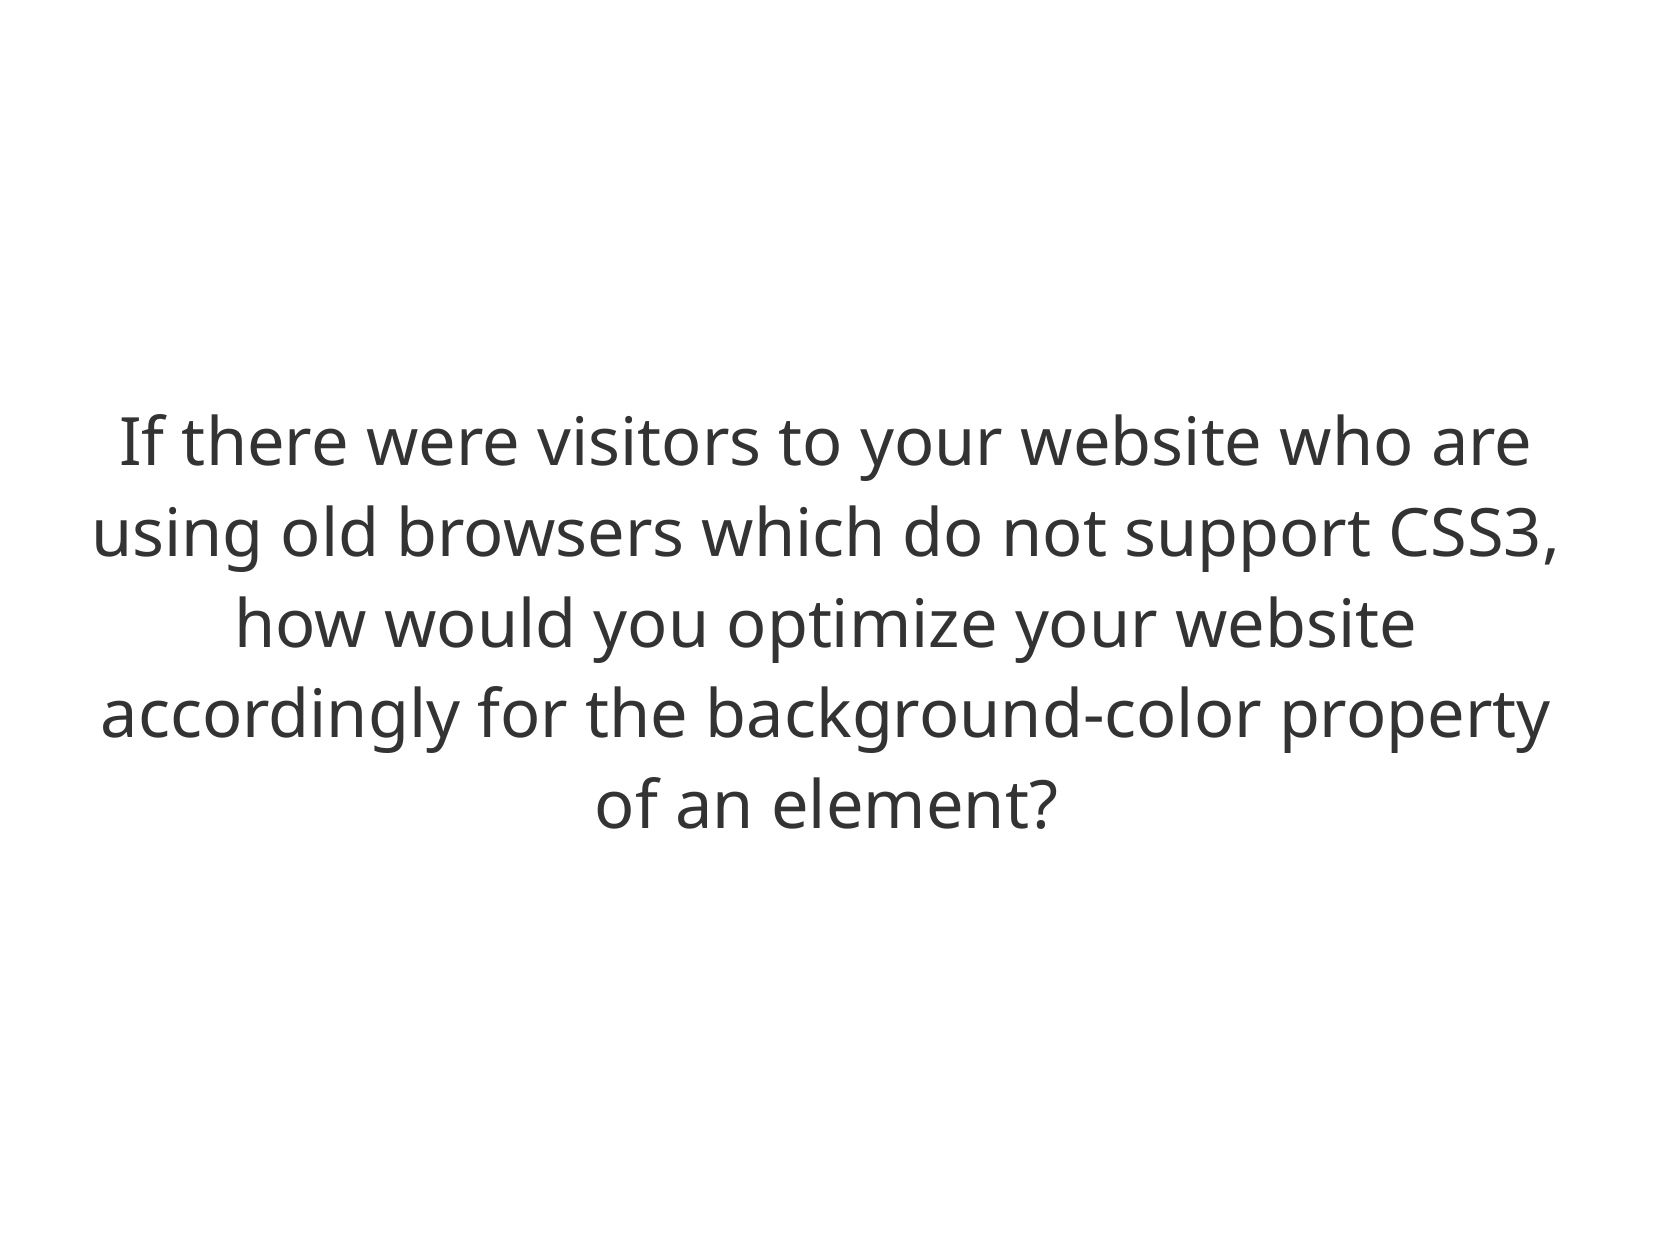

# If there were visitors to your website who are using old browsers which do not support CSS3, how would you optimize your website accordingly for the background-color property of an element?